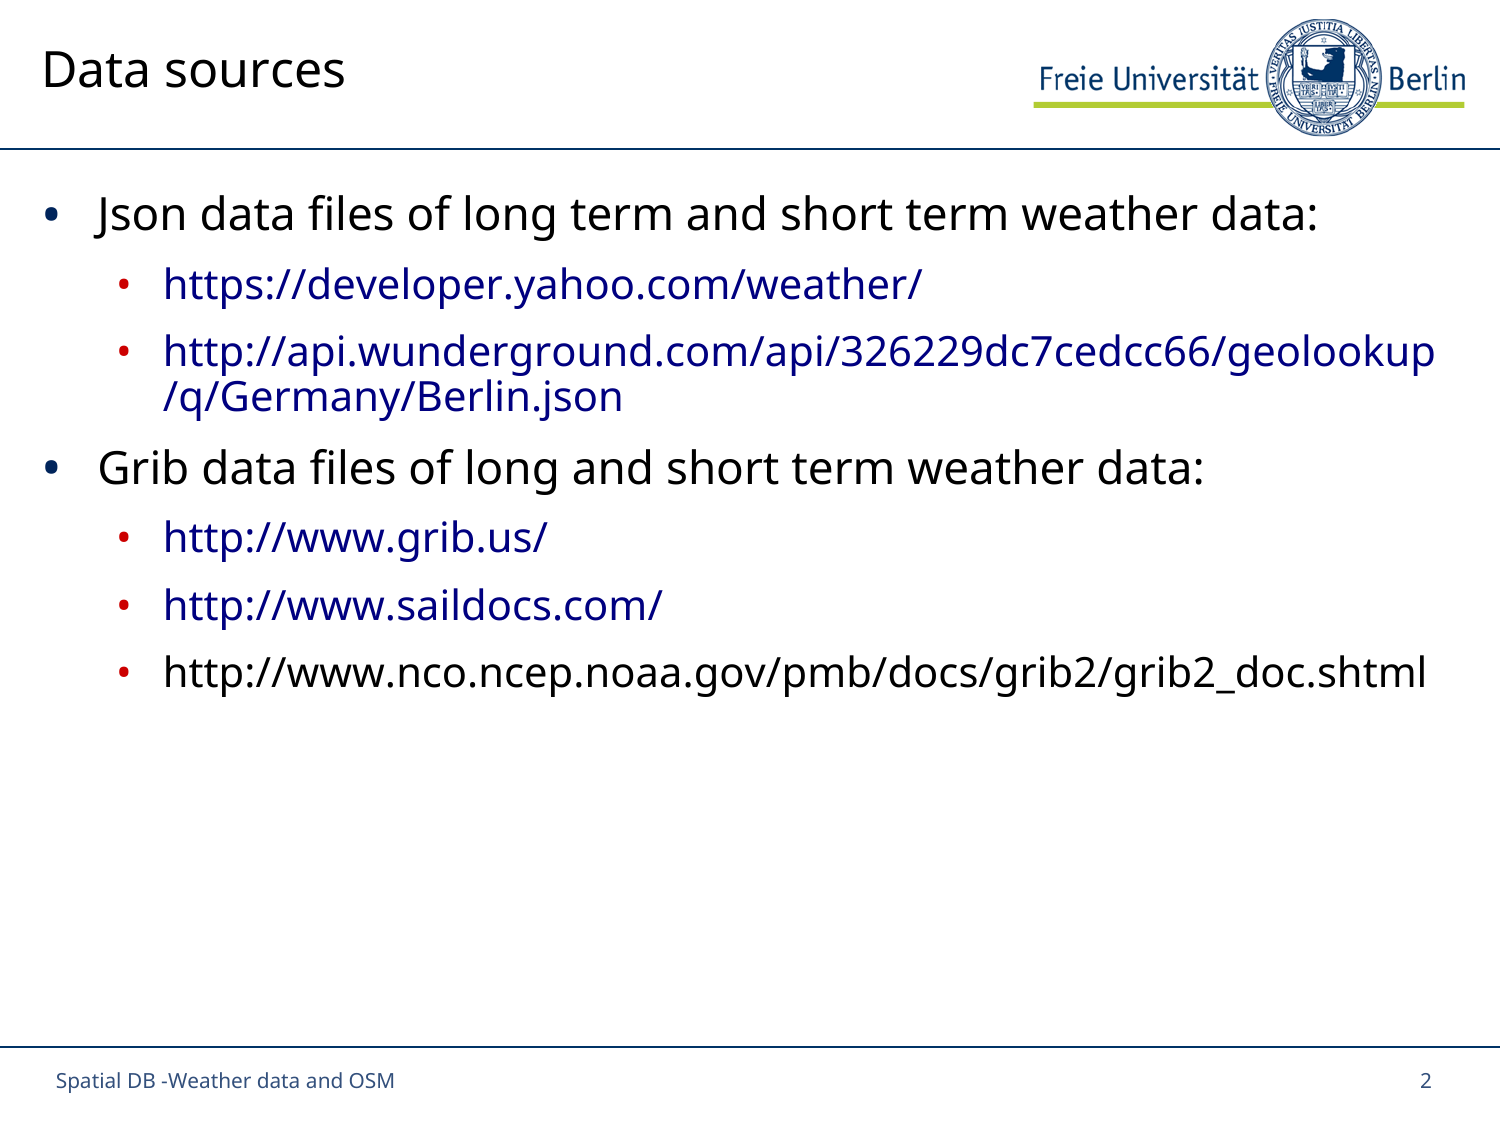

# Data sources
Json data files of long term and short term weather data:
https://developer.yahoo.com/weather/
http://api.wunderground.com/api/326229dc7cedcc66/geolookup/q/Germany/Berlin.json
Grib data files of long and short term weather data:
http://www.grib.us/
http://www.saildocs.com/
http://www.nco.ncep.noaa.gov/pmb/docs/grib2/grib2_doc.shtml
Spatial DB -Weather data and OSM
2